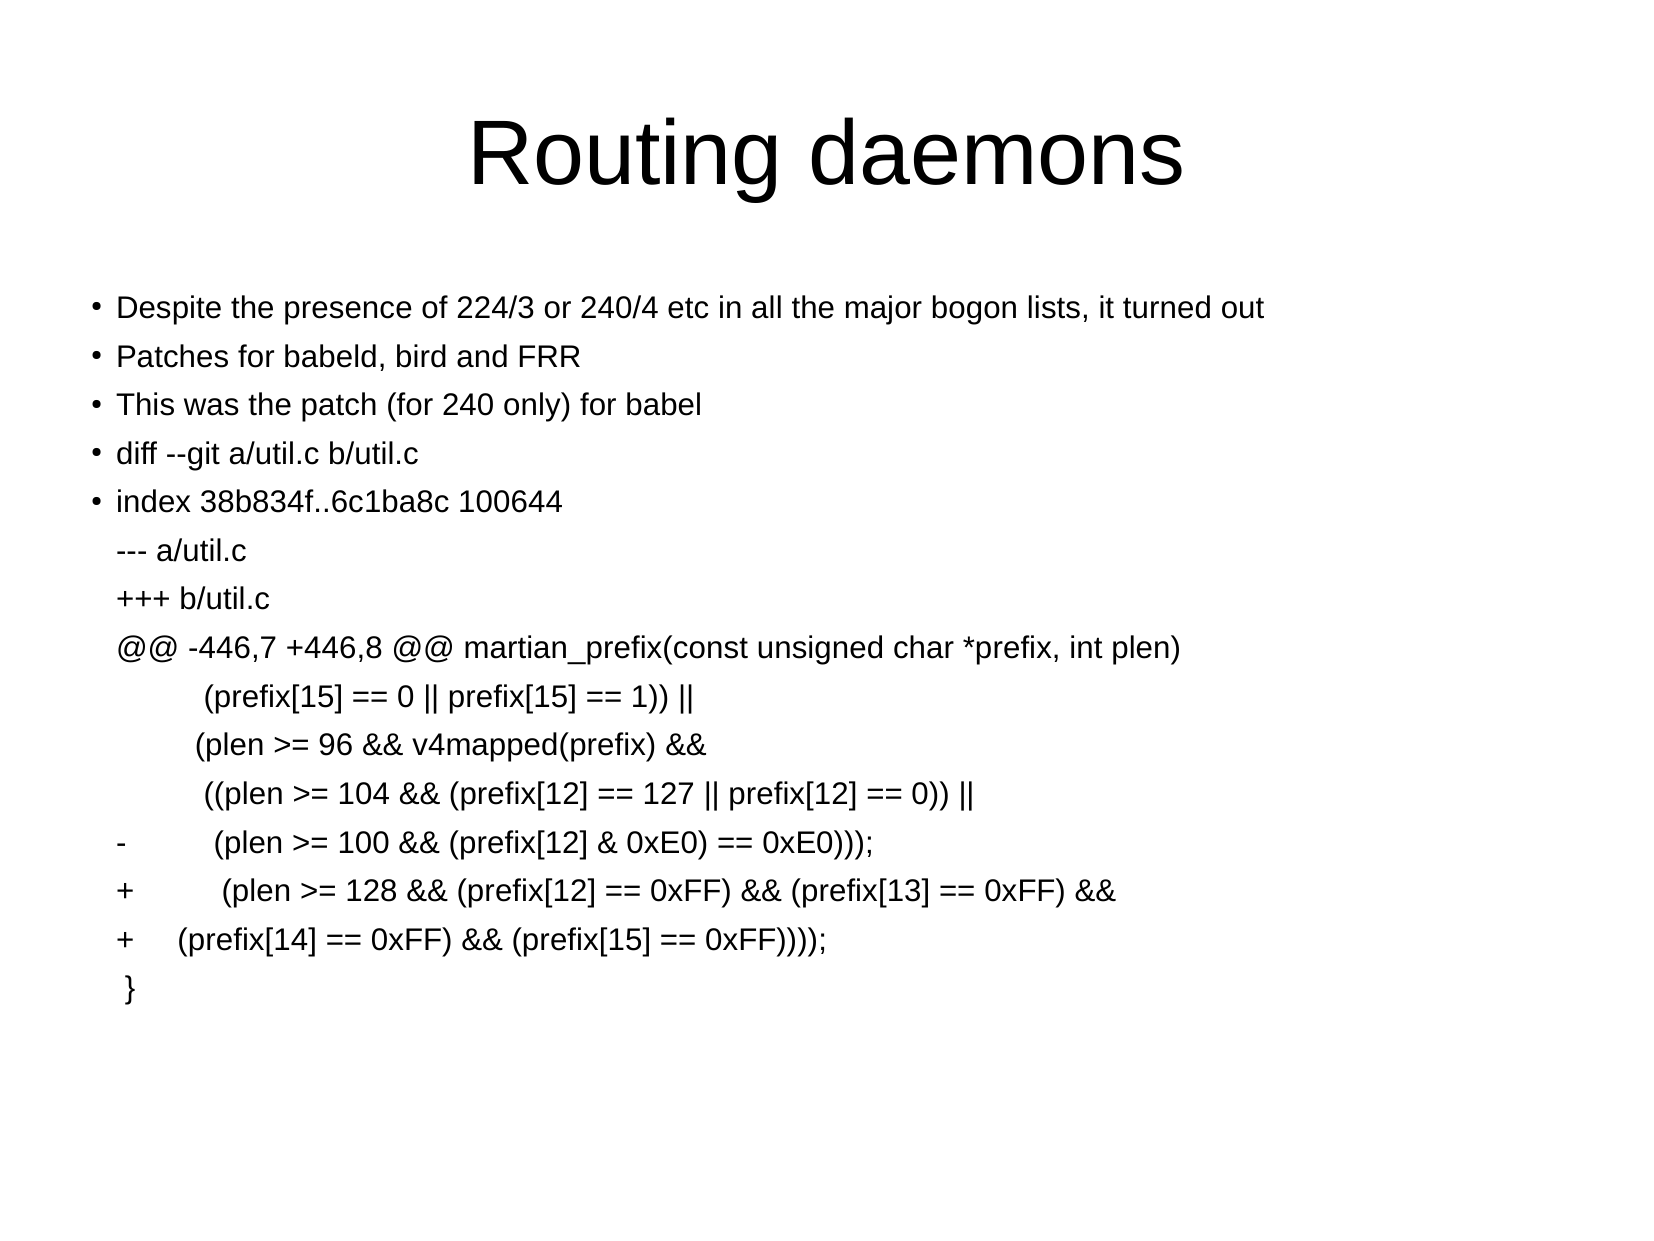

# Routing daemons
Despite the presence of 224/3 or 240/4 etc in all the major bogon lists, it turned out
Patches for babeld, bird and FRR
This was the patch (for 240 only) for babel
diff --git a/util.c b/util.c
index 38b834f..6c1ba8c 100644
--- a/util.c
+++ b/util.c
@@ -446,7 +446,8 @@ martian_prefix(const unsigned char *prefix, int plen)
 (prefix[15] == 0 || prefix[15] == 1)) ||
 (plen >= 96 && v4mapped(prefix) &&
 ((plen >= 104 && (prefix[12] == 127 || prefix[12] == 0)) ||
- (plen >= 100 && (prefix[12] & 0xE0) == 0xE0)));
+ (plen >= 128 && (prefix[12] == 0xFF) && (prefix[13] == 0xFF) &&
+	 (prefix[14] == 0xFF) && (prefix[15] == 0xFF))));
 }